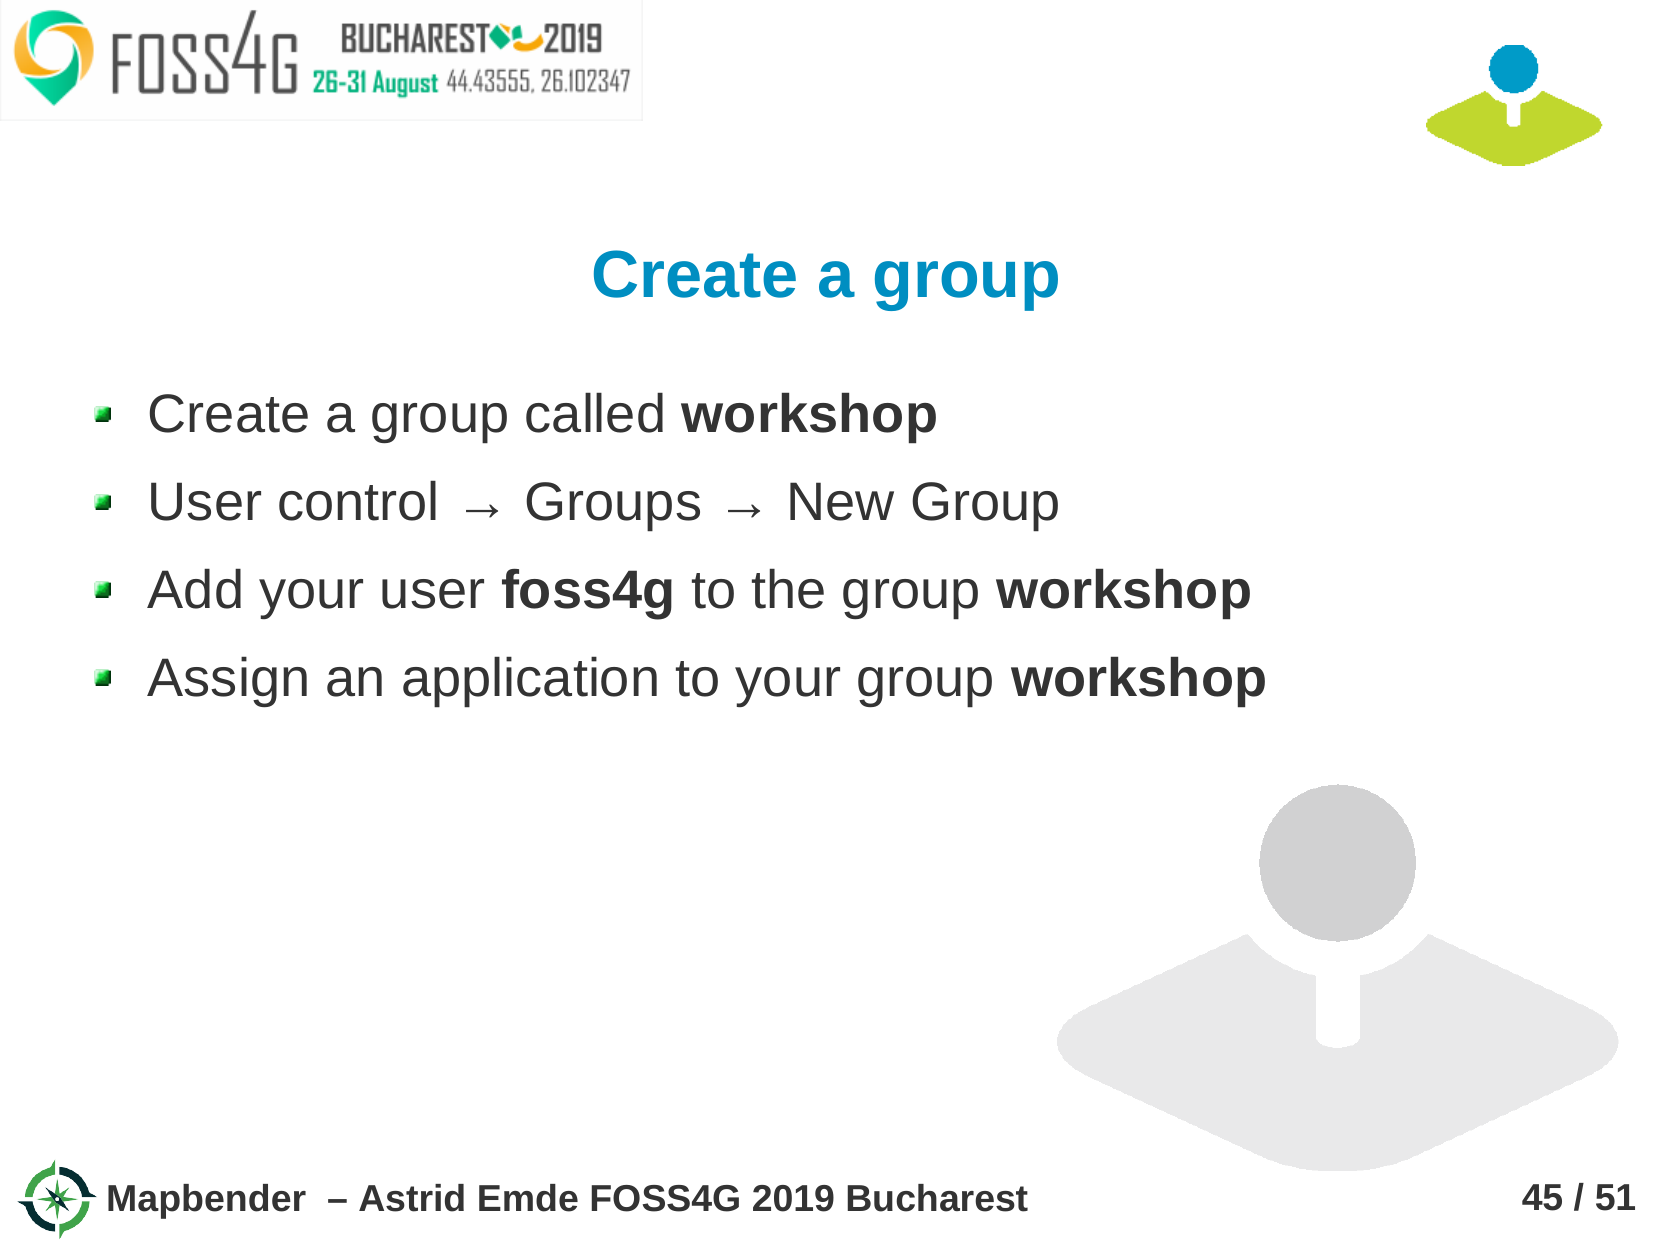

# Create a group
Create a group called workshop
User control → Groups → New Group
Add your user foss4g to the group workshop
Assign an application to your group workshop